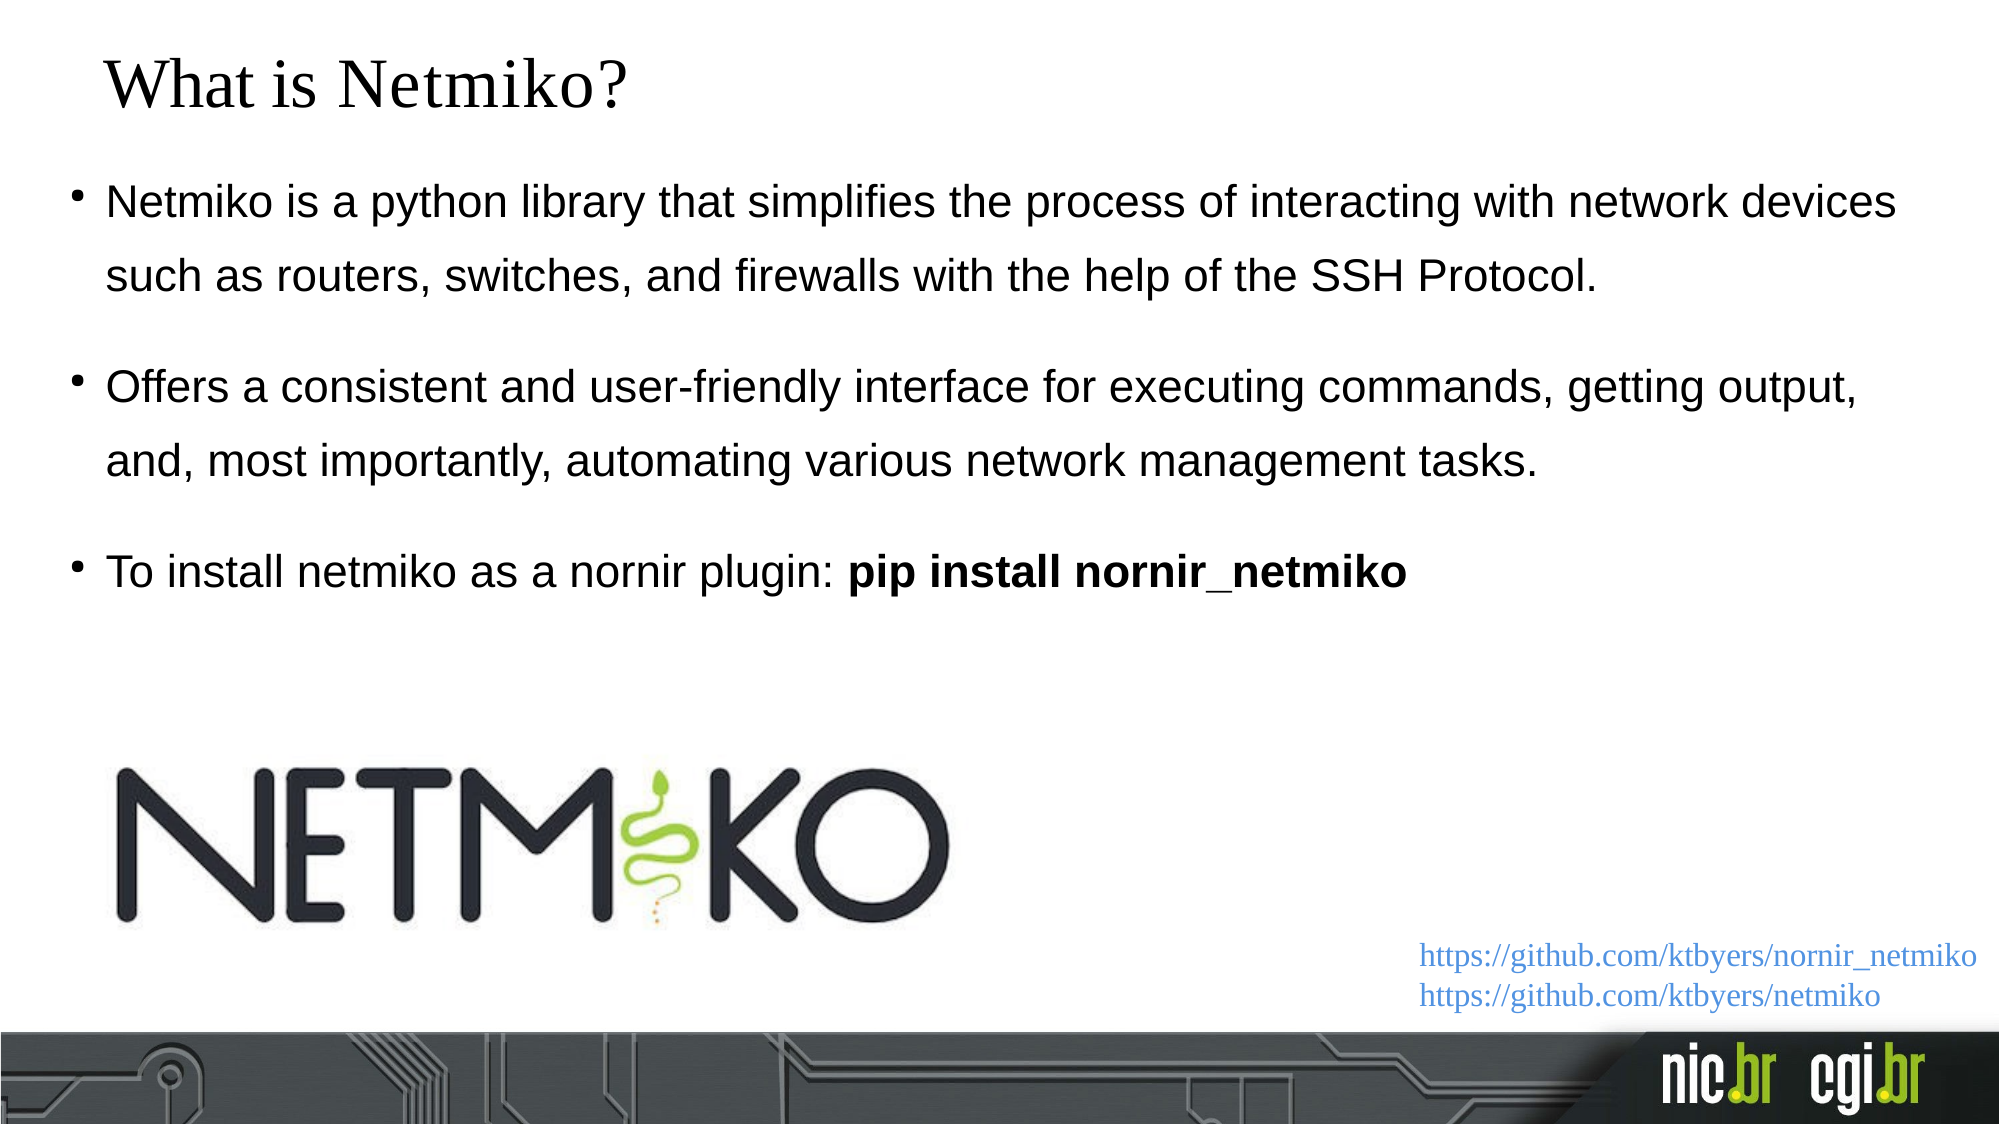

# What is Netmiko?
Netmiko is a python library that simplifies the process of interacting with network devices
such as routers, switches, and firewalls with the help of the SSH Protocol.
Offers a consistent and user-friendly interface for executing commands, getting output,
and, most importantly, automating various network management tasks.
To install netmiko as a nornir plugin: pip install nornir_netmiko
https://github.com/ktbyers/nornir_netmiko
https://github.com/ktbyers/netmiko